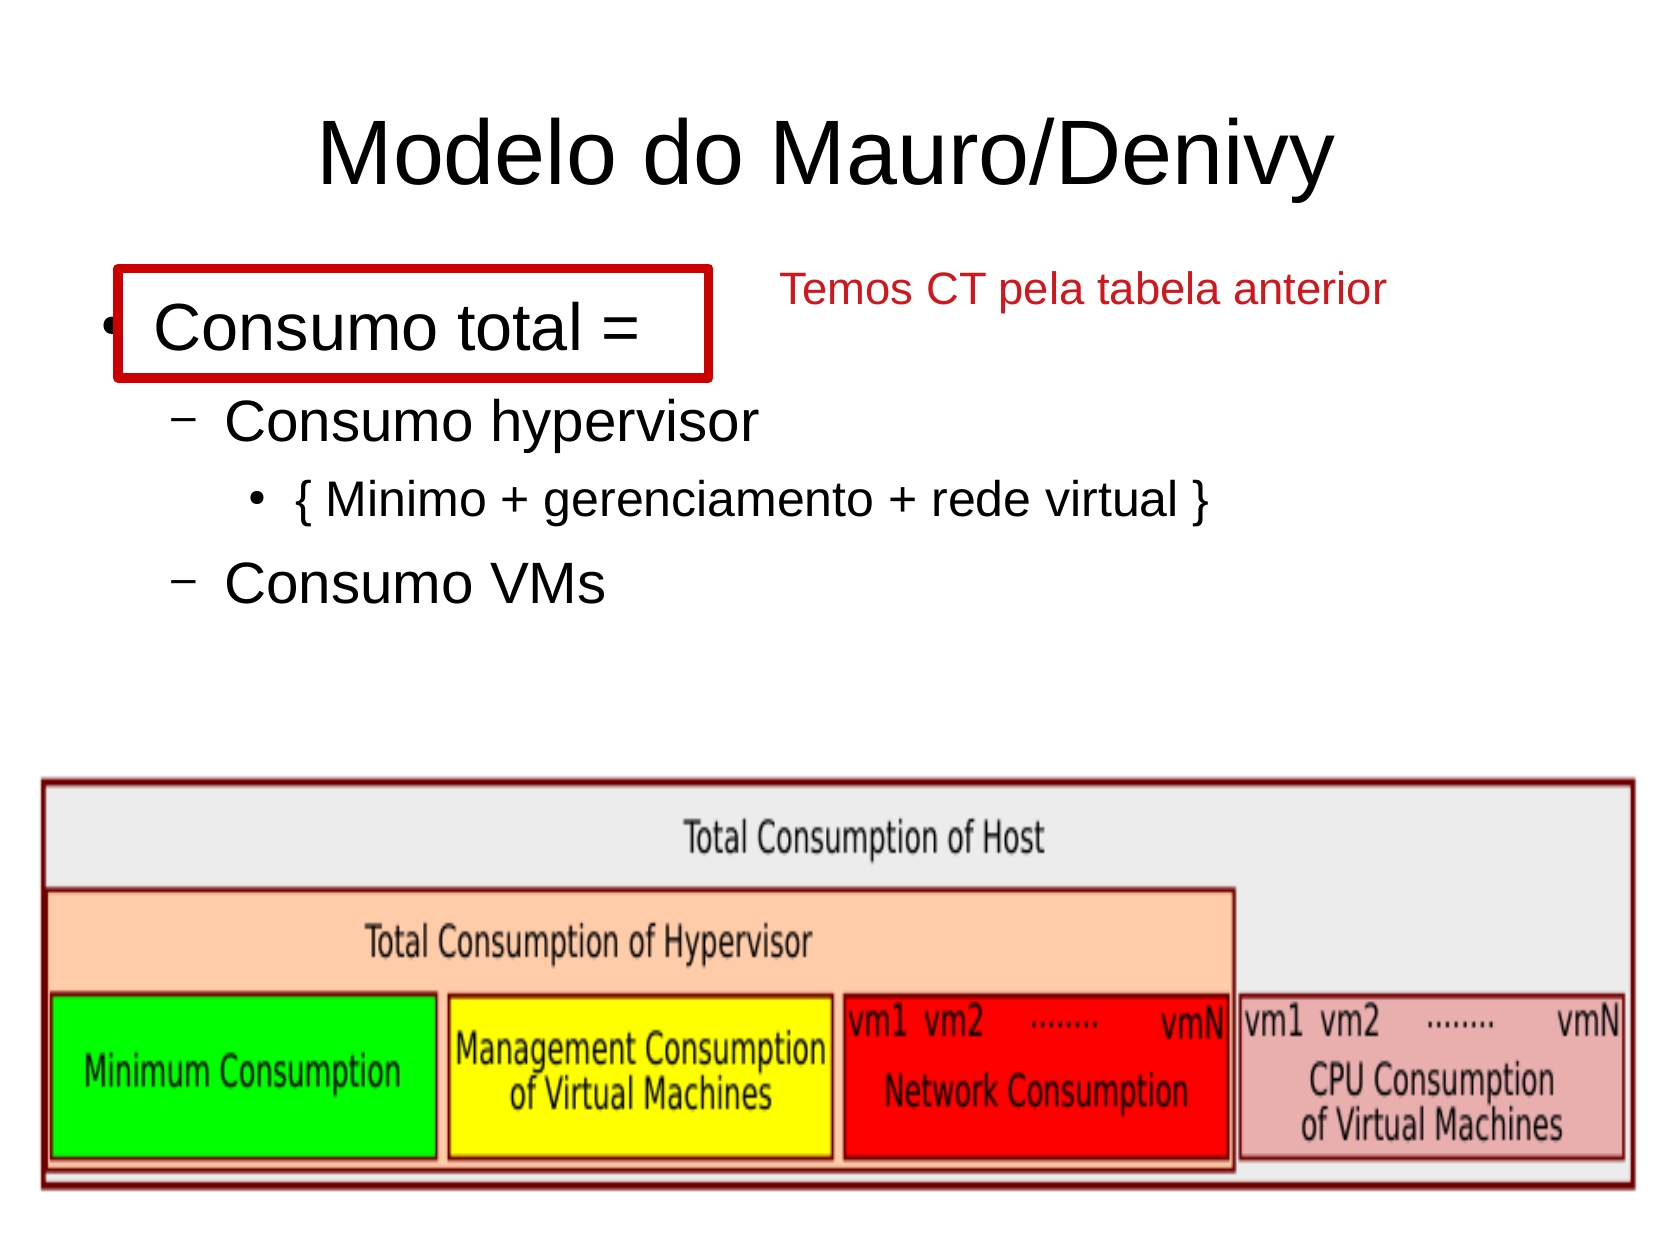

# Modelo do Mauro/Denivy
Temos CT pela tabela anterior
Consumo total =
Consumo hypervisor
{ Minimo + gerenciamento + rede virtual }
Consumo VMs